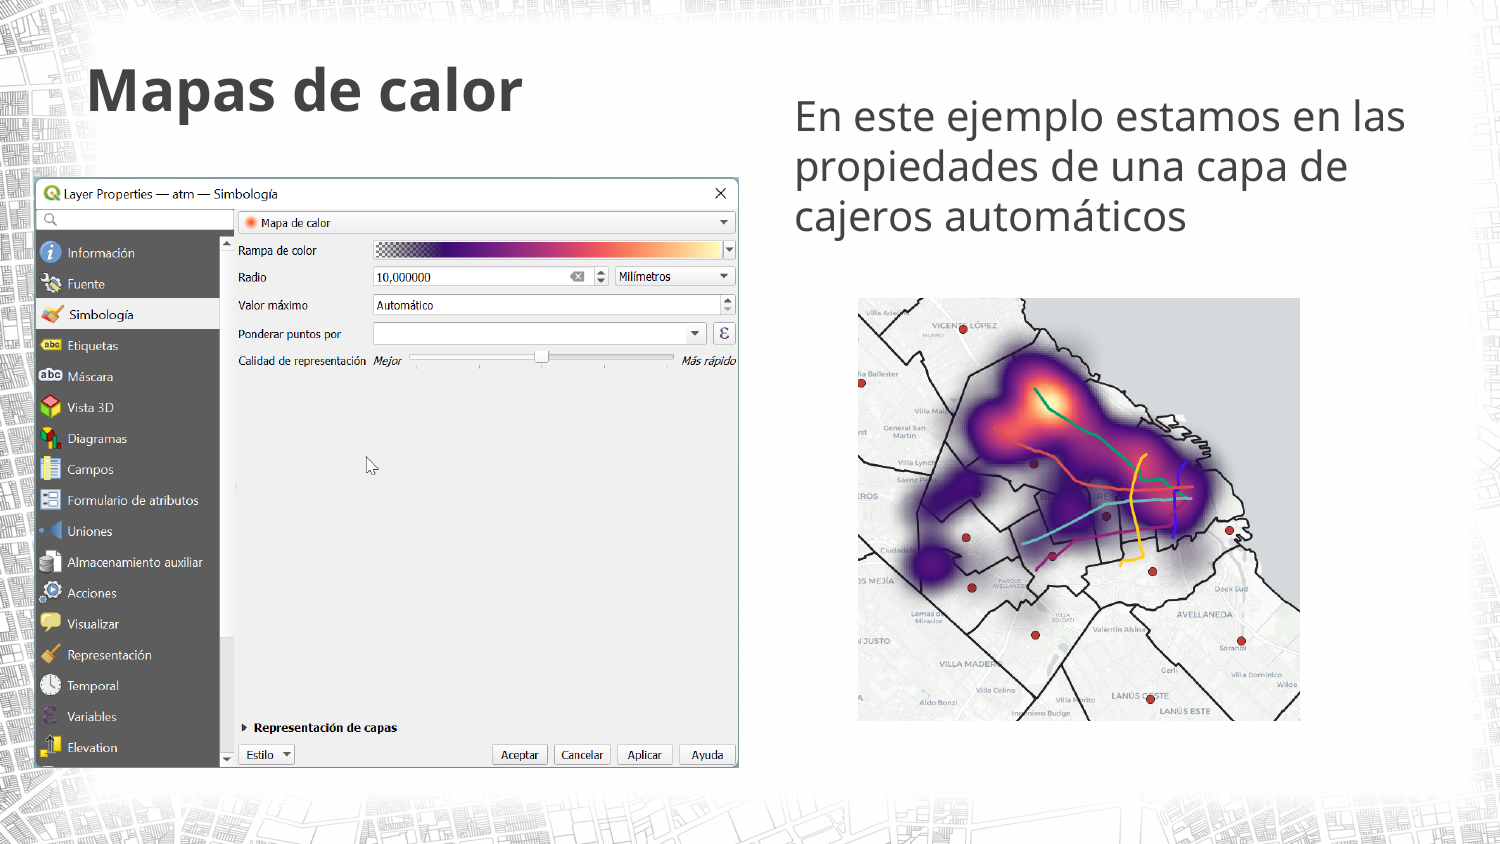

Mapas de calor
En este ejemplo estamos en las propiedades de una capa de cajeros automáticos